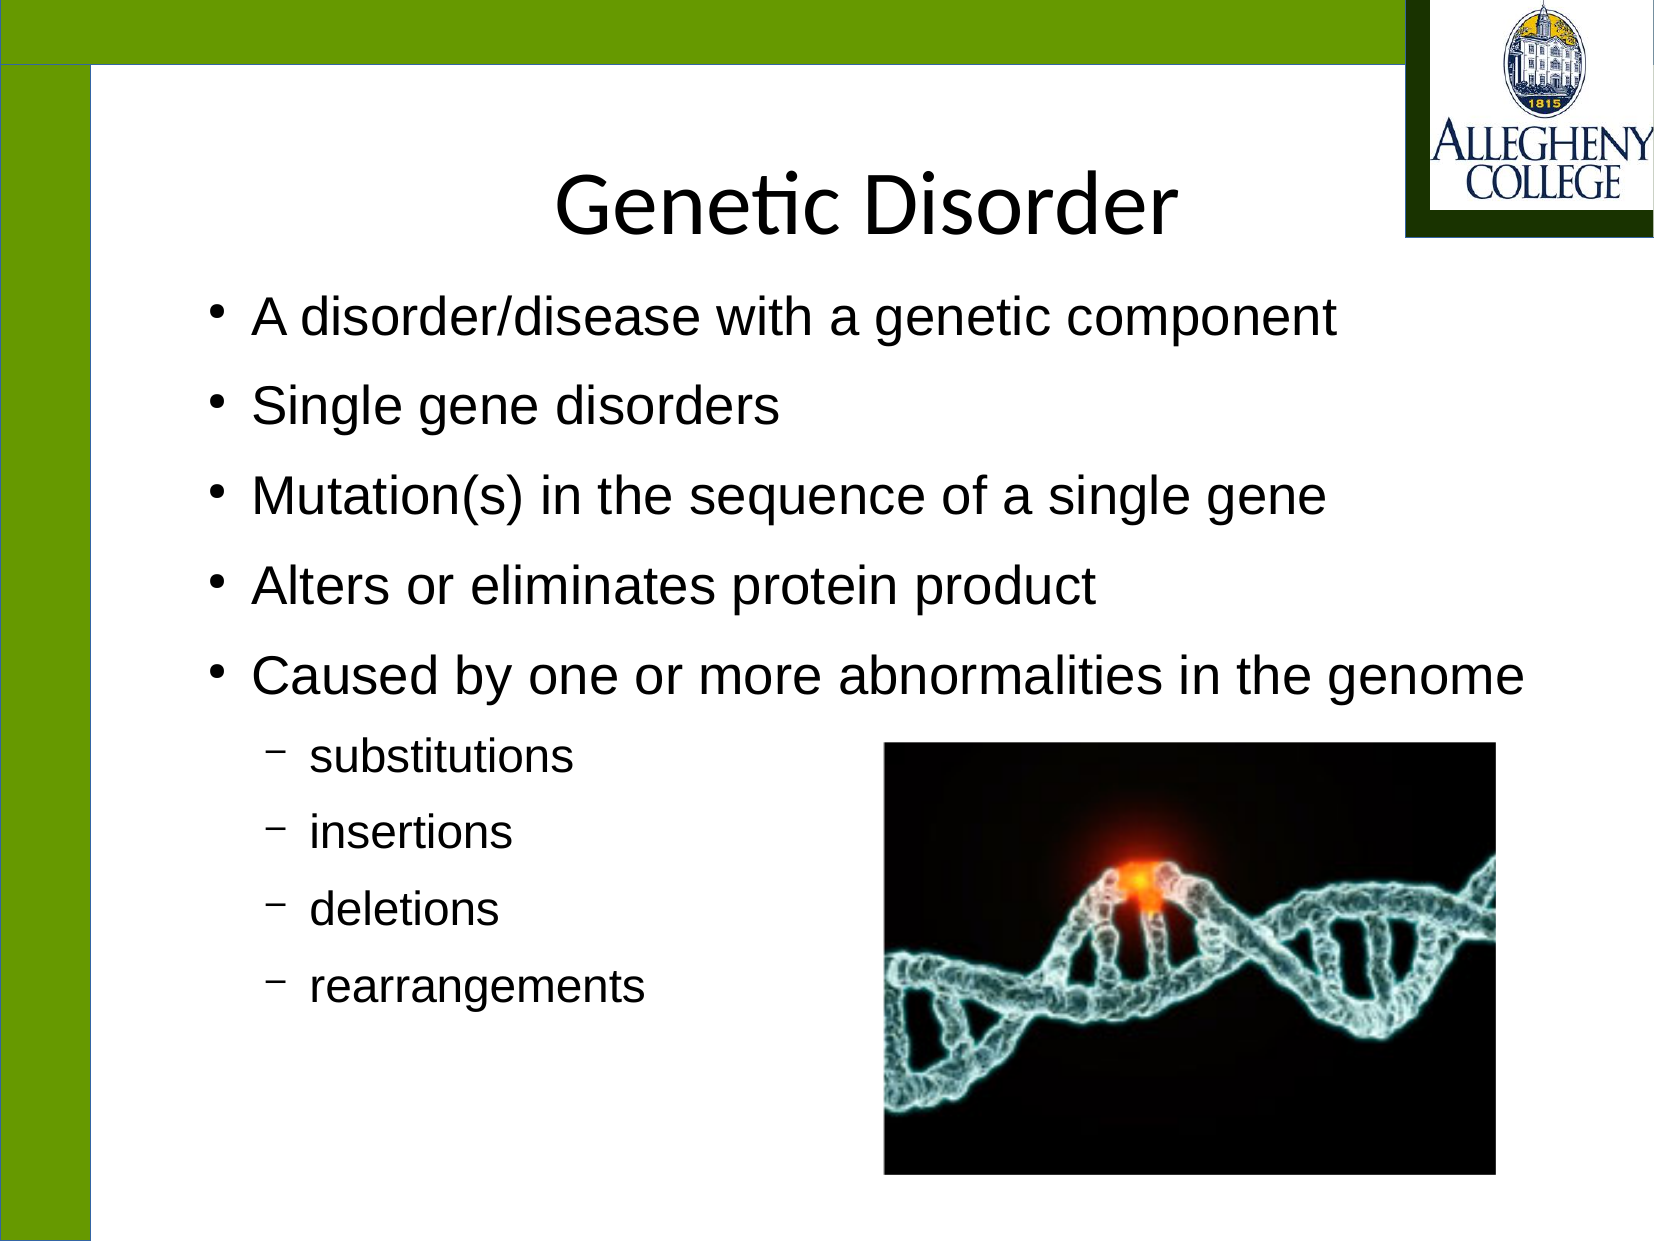

# Genetic Disorder
A disorder/disease with a genetic component
Single gene disorders
Mutation(s) in the sequence of a single gene
Alters or eliminates protein product
Caused by one or more abnormalities in the genome
substitutions
insertions
deletions
rearrangements